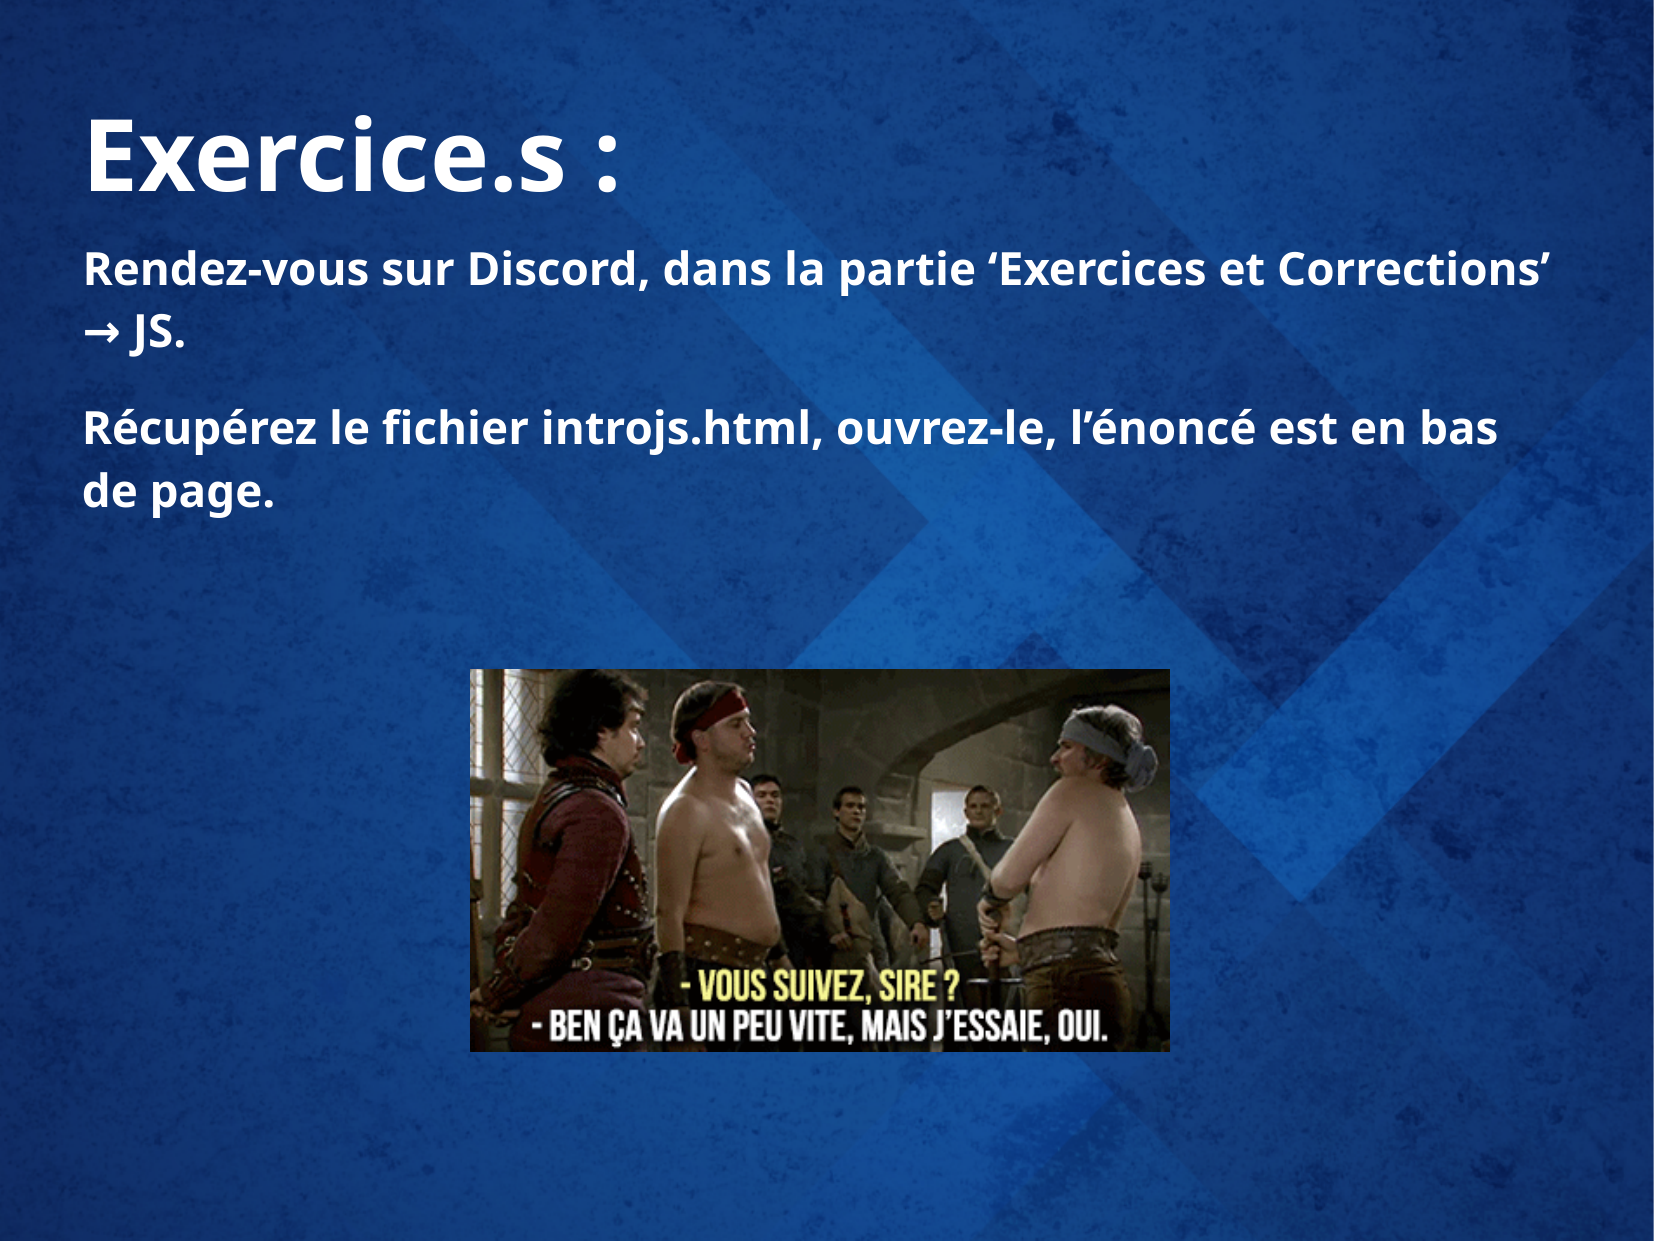

# Exercice.s :
Rendez-vous sur Discord, dans la partie ‘Exercices et Corrections’ → JS.
Récupérez le fichier introjs.html, ouvrez-le, l’énoncé est en bas de page.